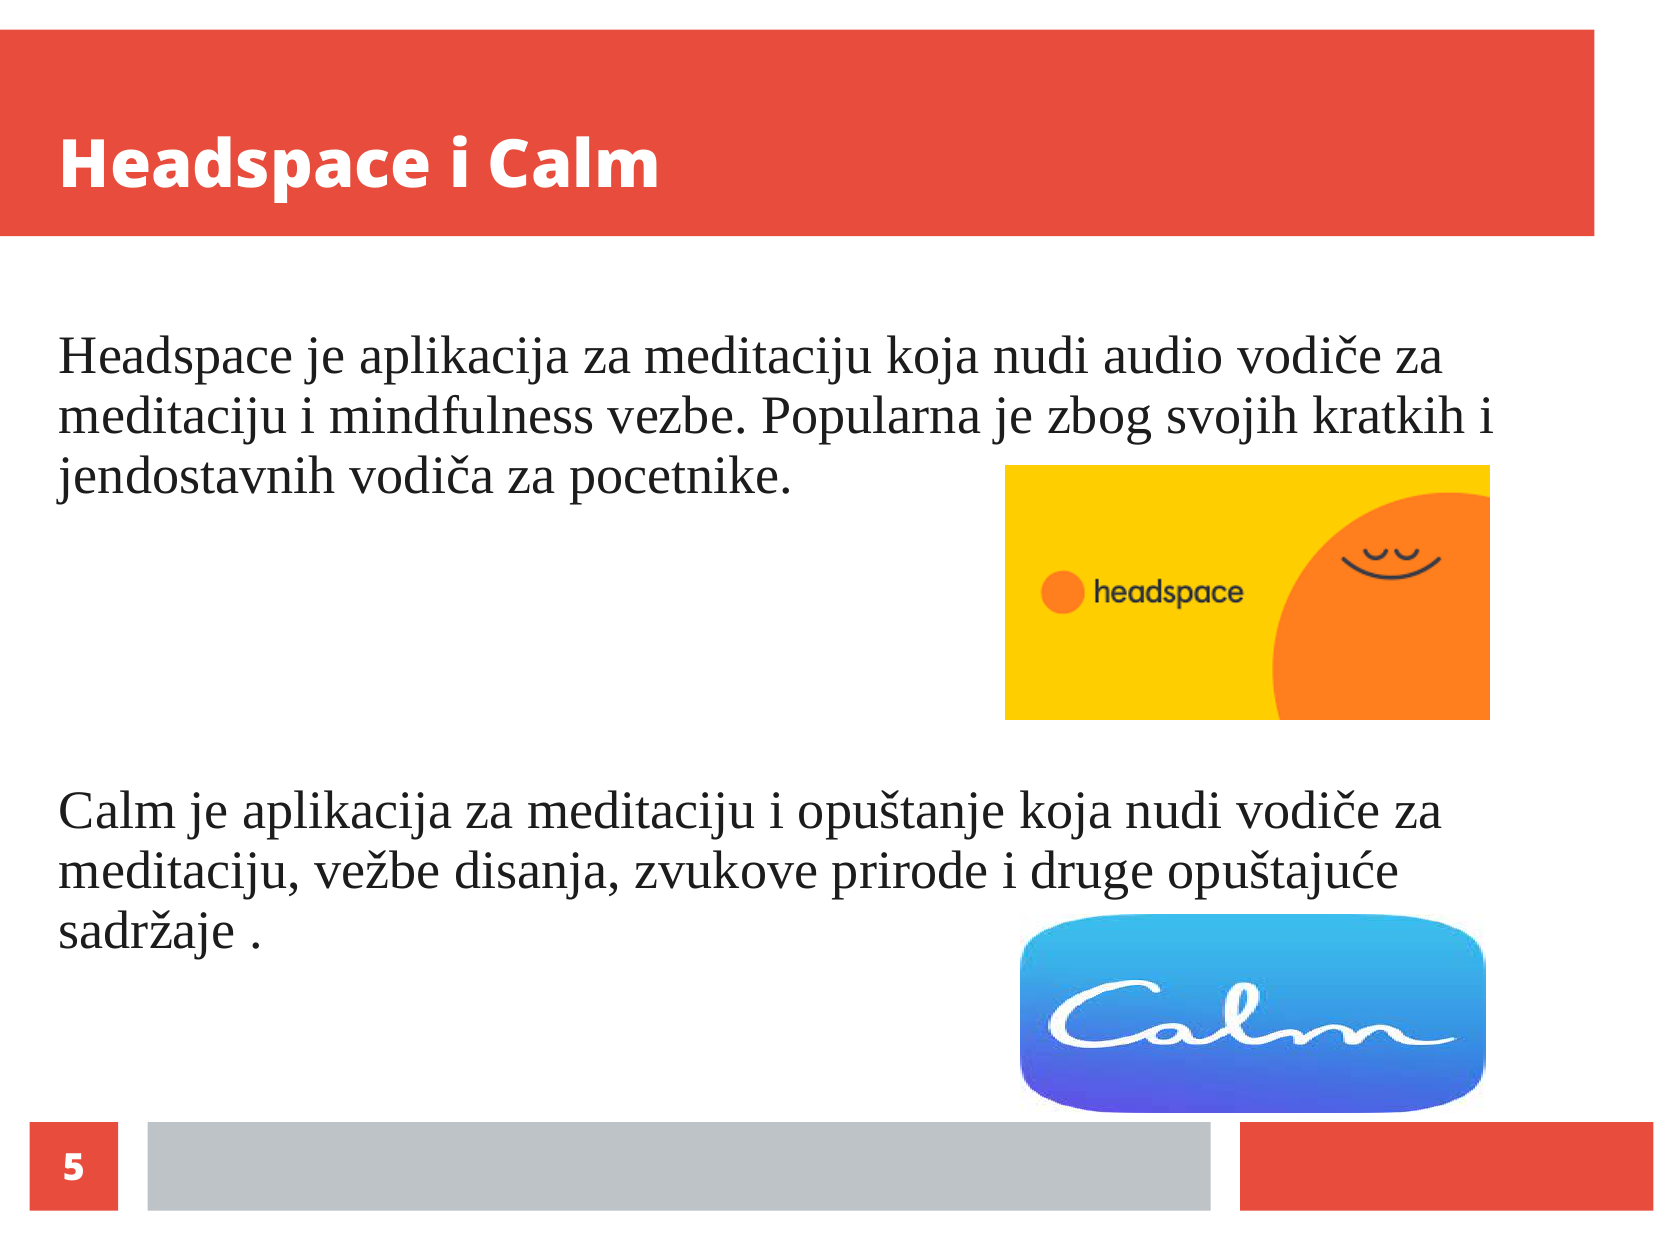

# Headspace i Calm
Headspace je aplikacija za meditaciju koja nudi audio vodiče za meditaciju i mindfulness vezbe. Popularna je zbog svojih kratkih i jendostavnih vodiča za pocetnike.
Calm je aplikacija za meditaciju i opuštanje koja nudi vodiče za meditaciju, vežbe disanja, zvukove prirode i druge opuštajuće sadržaje .
5